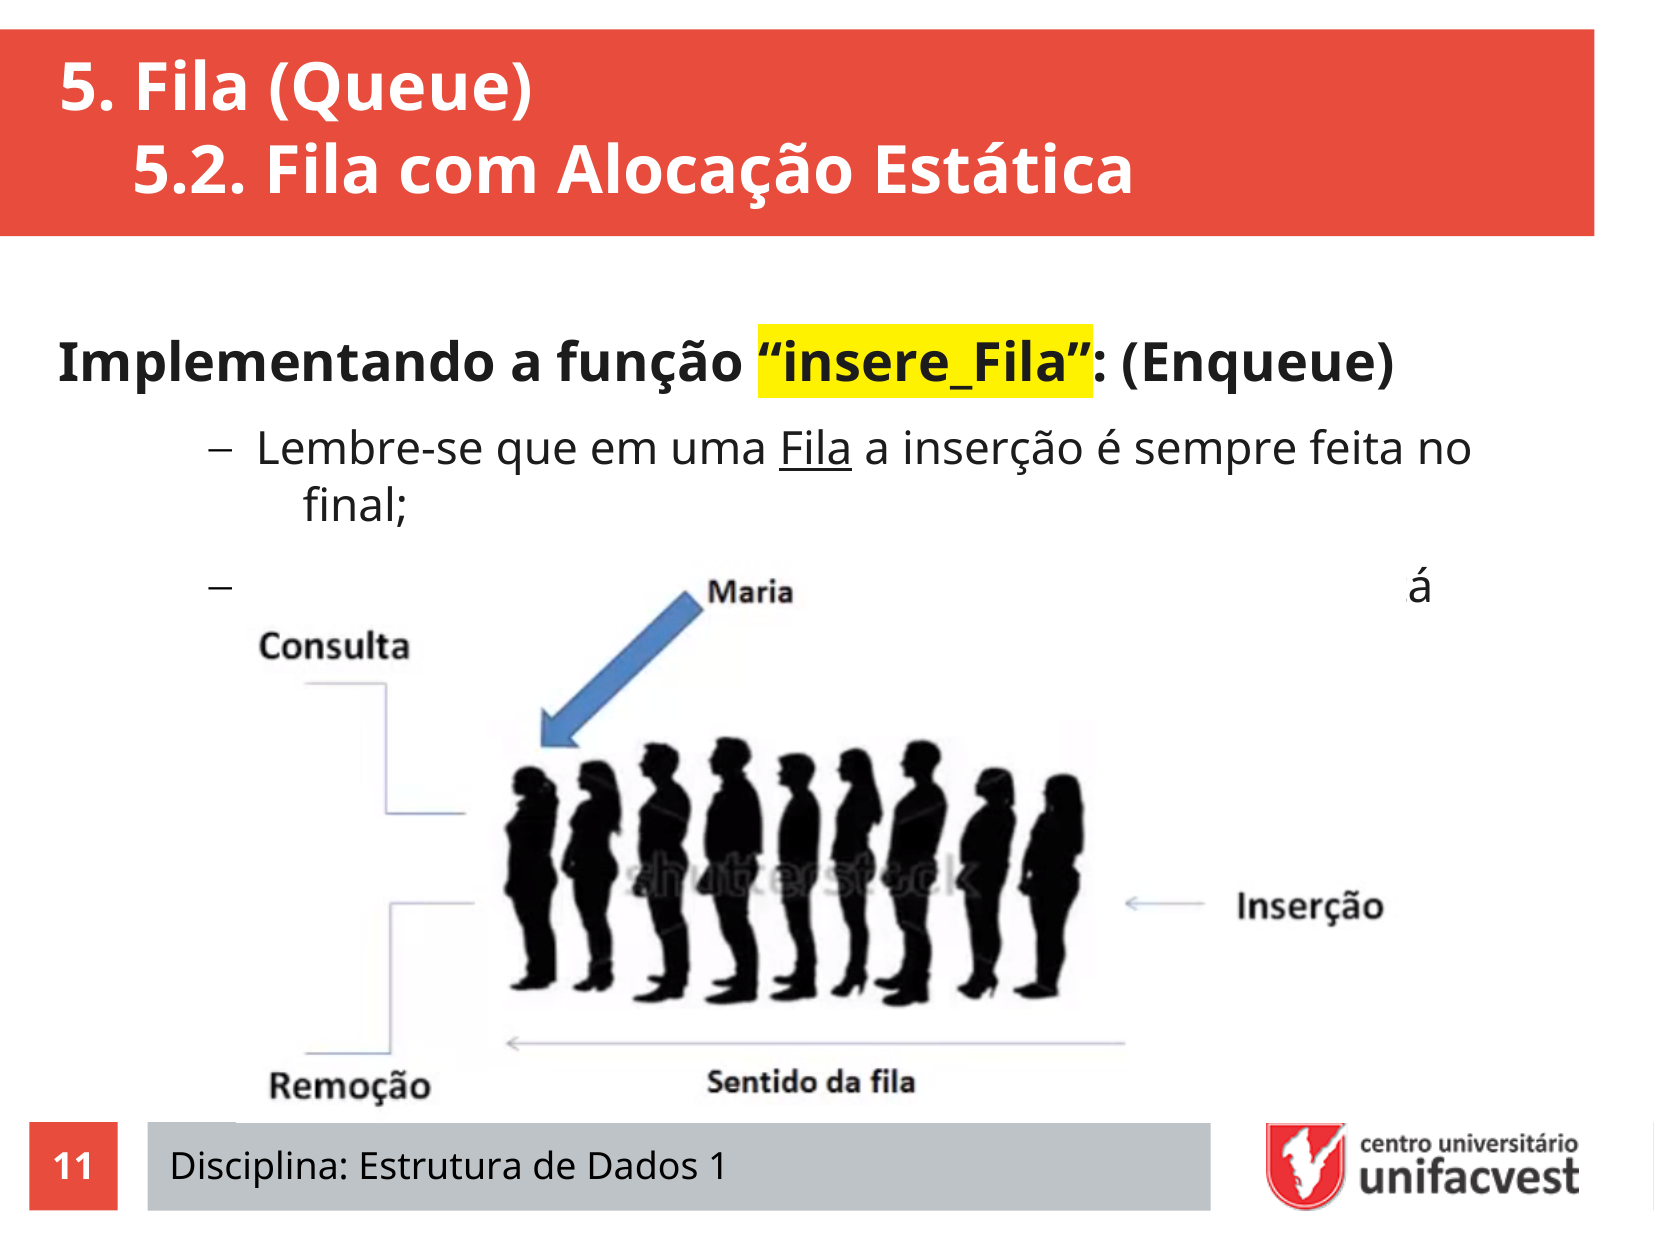

# 5. Fila (Queue) 5.2. Fila com Alocação Estática
Implementando a função “insere_Fila”: (Enqueue)
Lembre-se que em uma Fila a inserção é sempre feita no final;
Em uma Fila estática não podemos inserir quando está cheia;
11
Disciplina: Estrutura de Dados 1